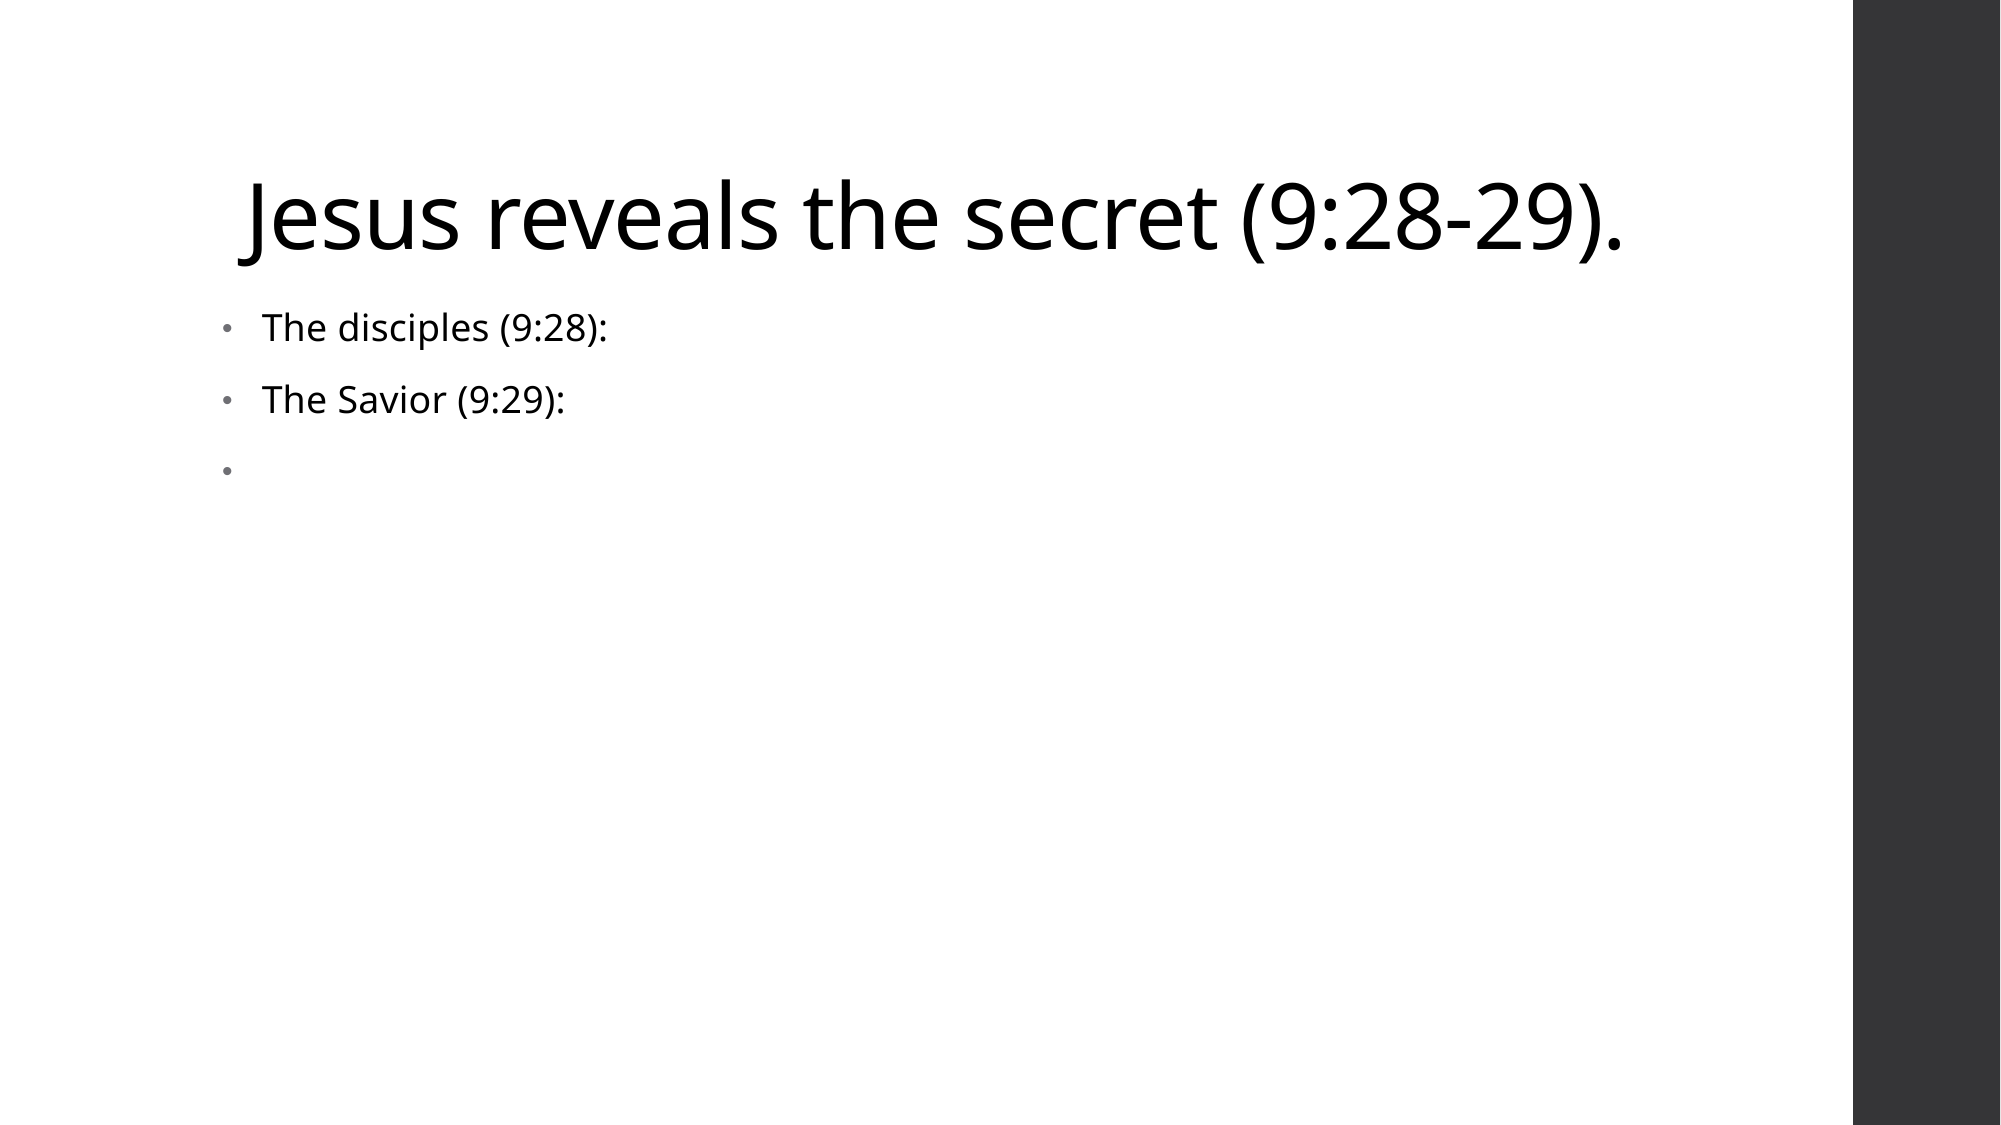

# Jesus reveals the secret (9:28-29).
 The disciples (9:28):
 The Savior (9:29):